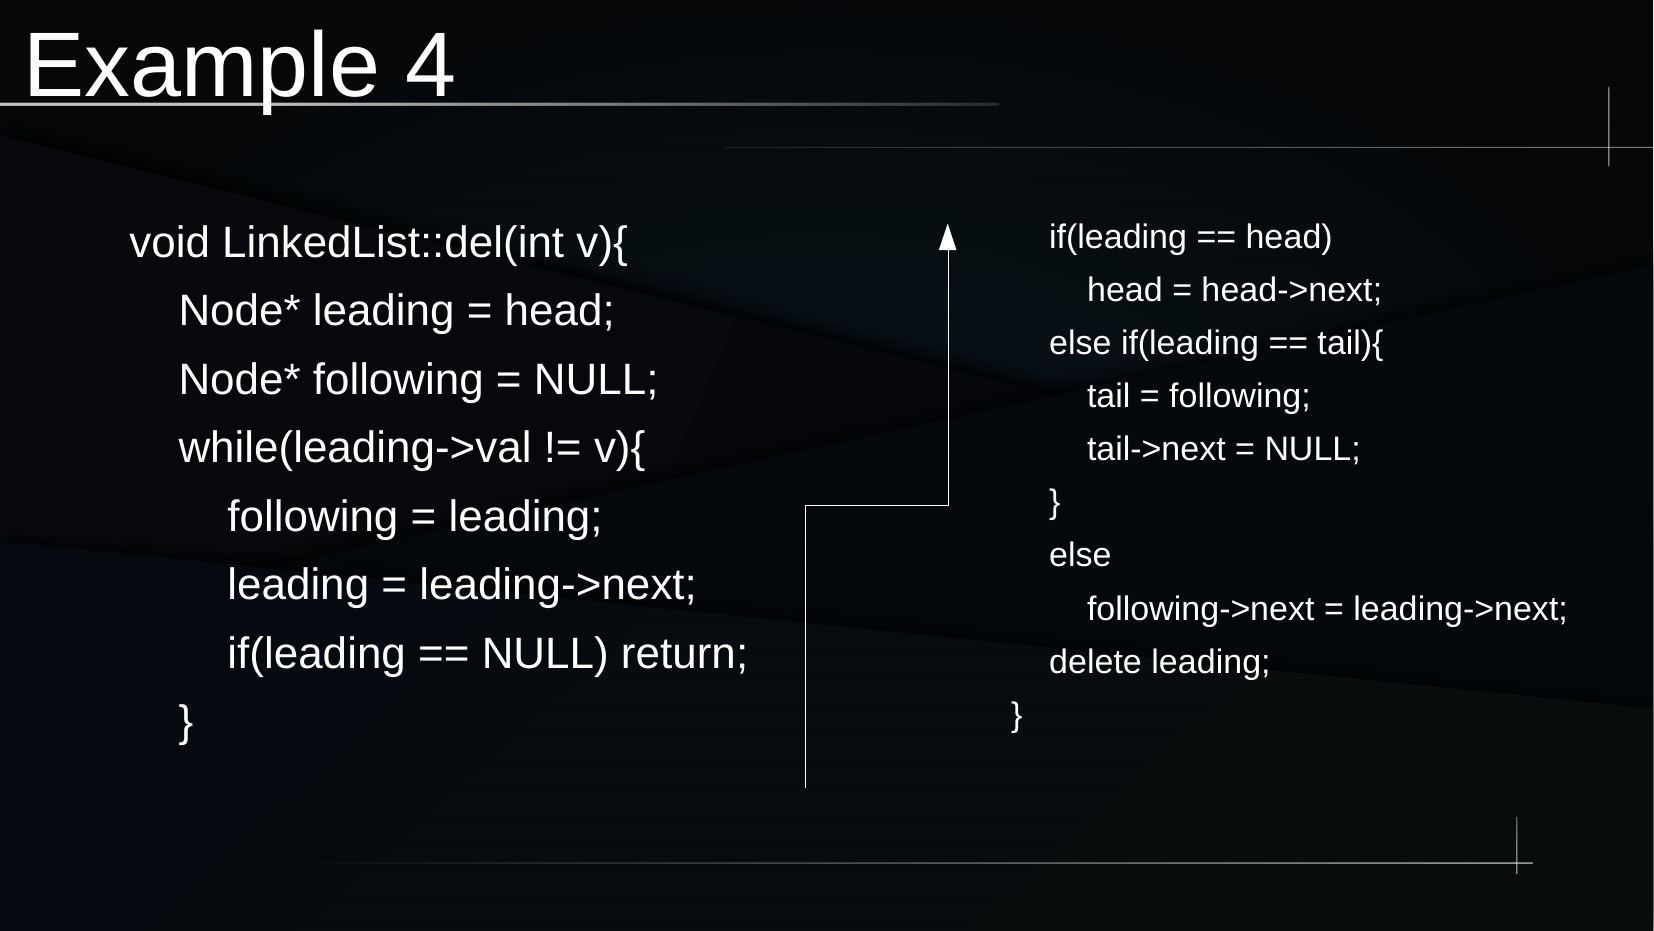

# Example 4
void LinkedList::del(int v){
 Node* leading = head;
 Node* following = NULL;
 while(leading->val != v){
 following = leading;
 leading = leading->next;
 if(leading == NULL) return;
 }
 if(leading == head)
 head = head->next;
 else if(leading == tail){
 tail = following;
 tail->next = NULL;
 }
 else
 following->next = leading->next;
 delete leading;
}